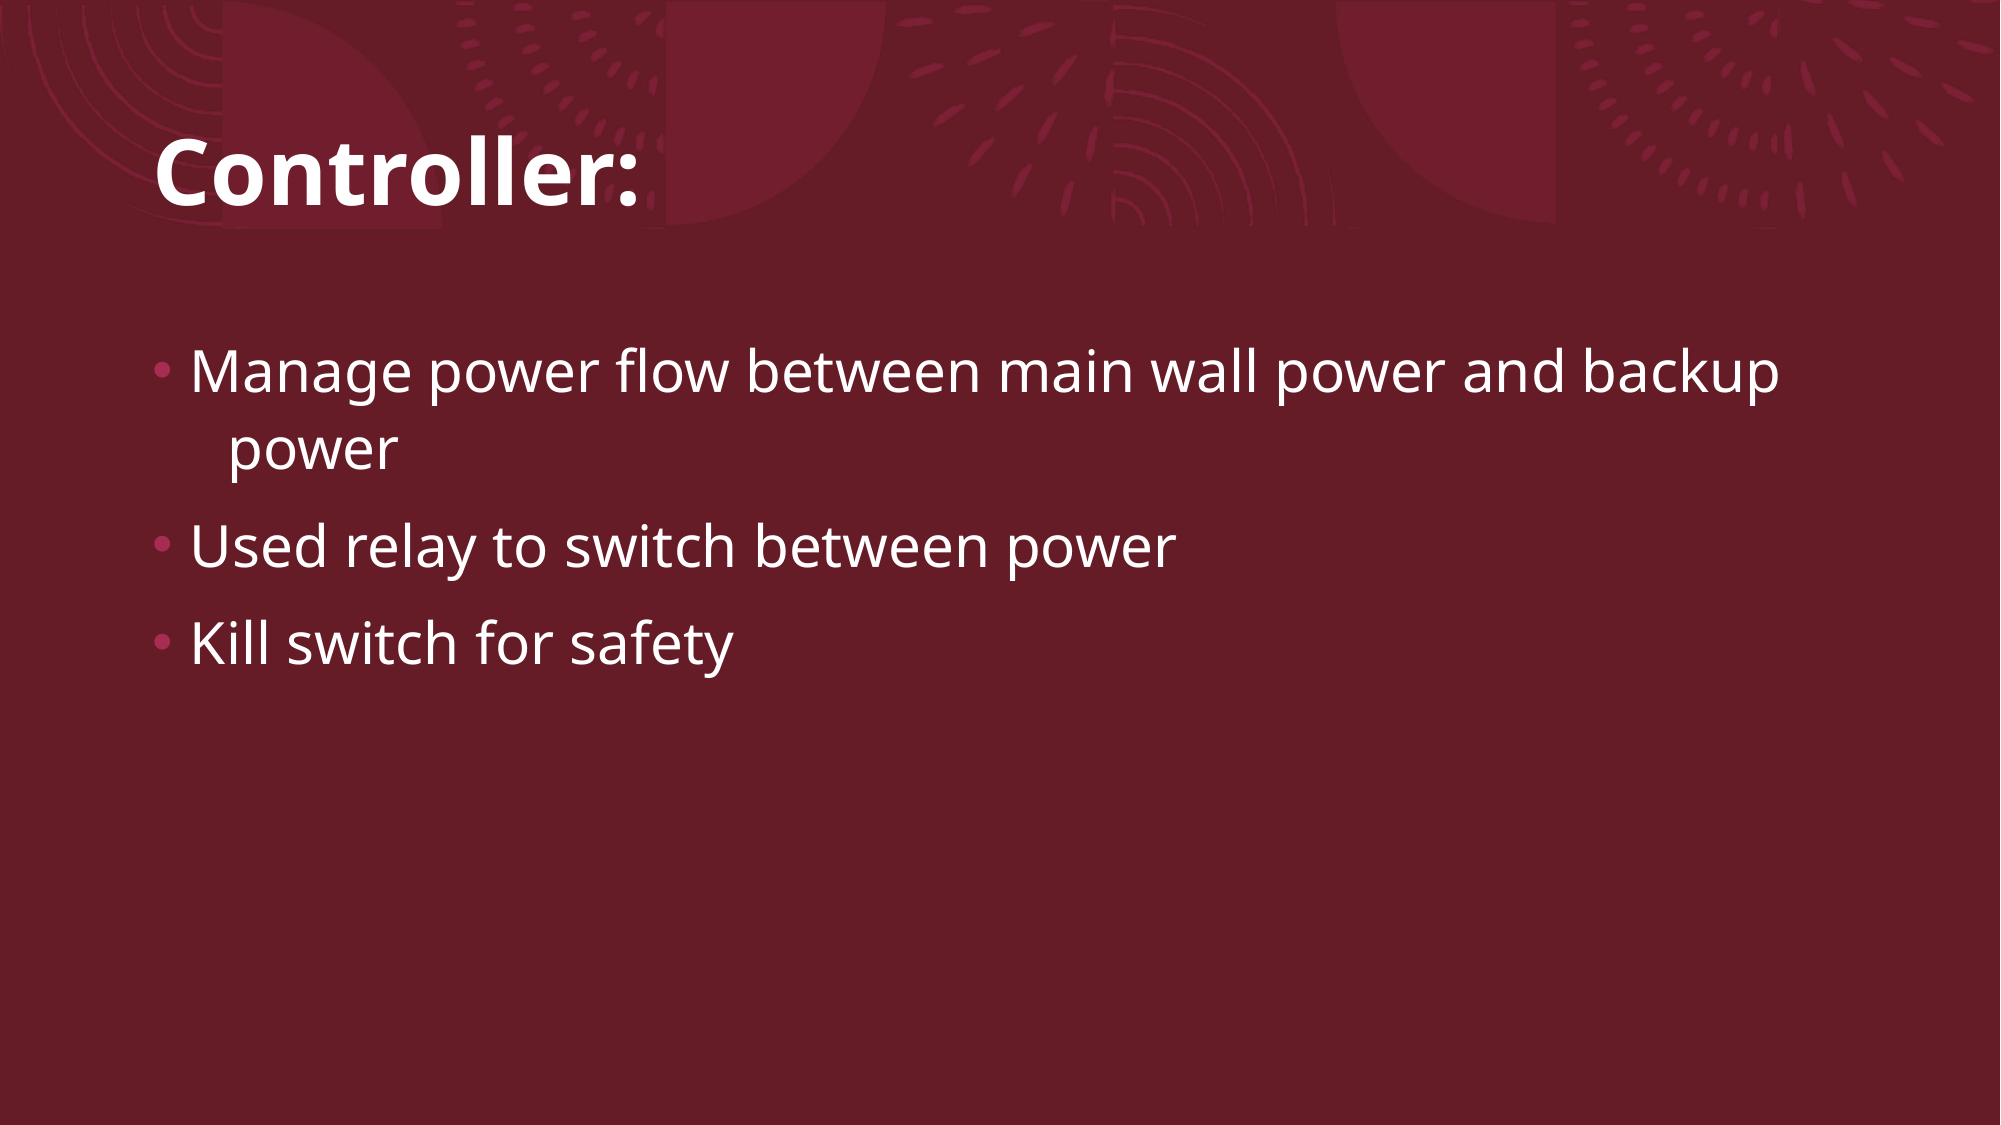

# Controller:
Manage power flow between main wall power and backup power
Used relay to switch between power
Kill switch for safety